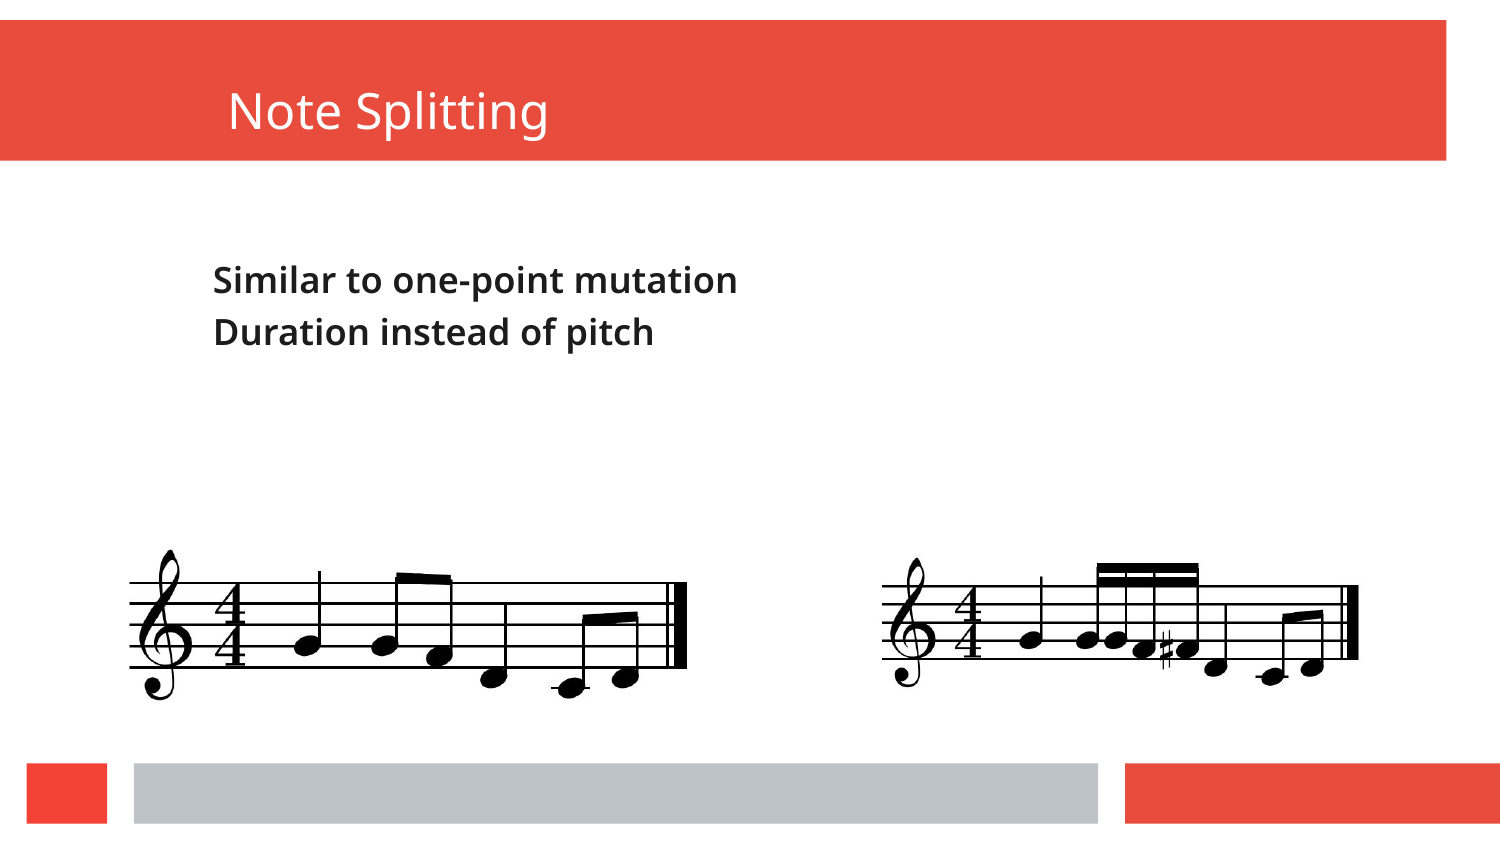

# Note Splitting
Similar to one-point mutation
Duration instead of pitch